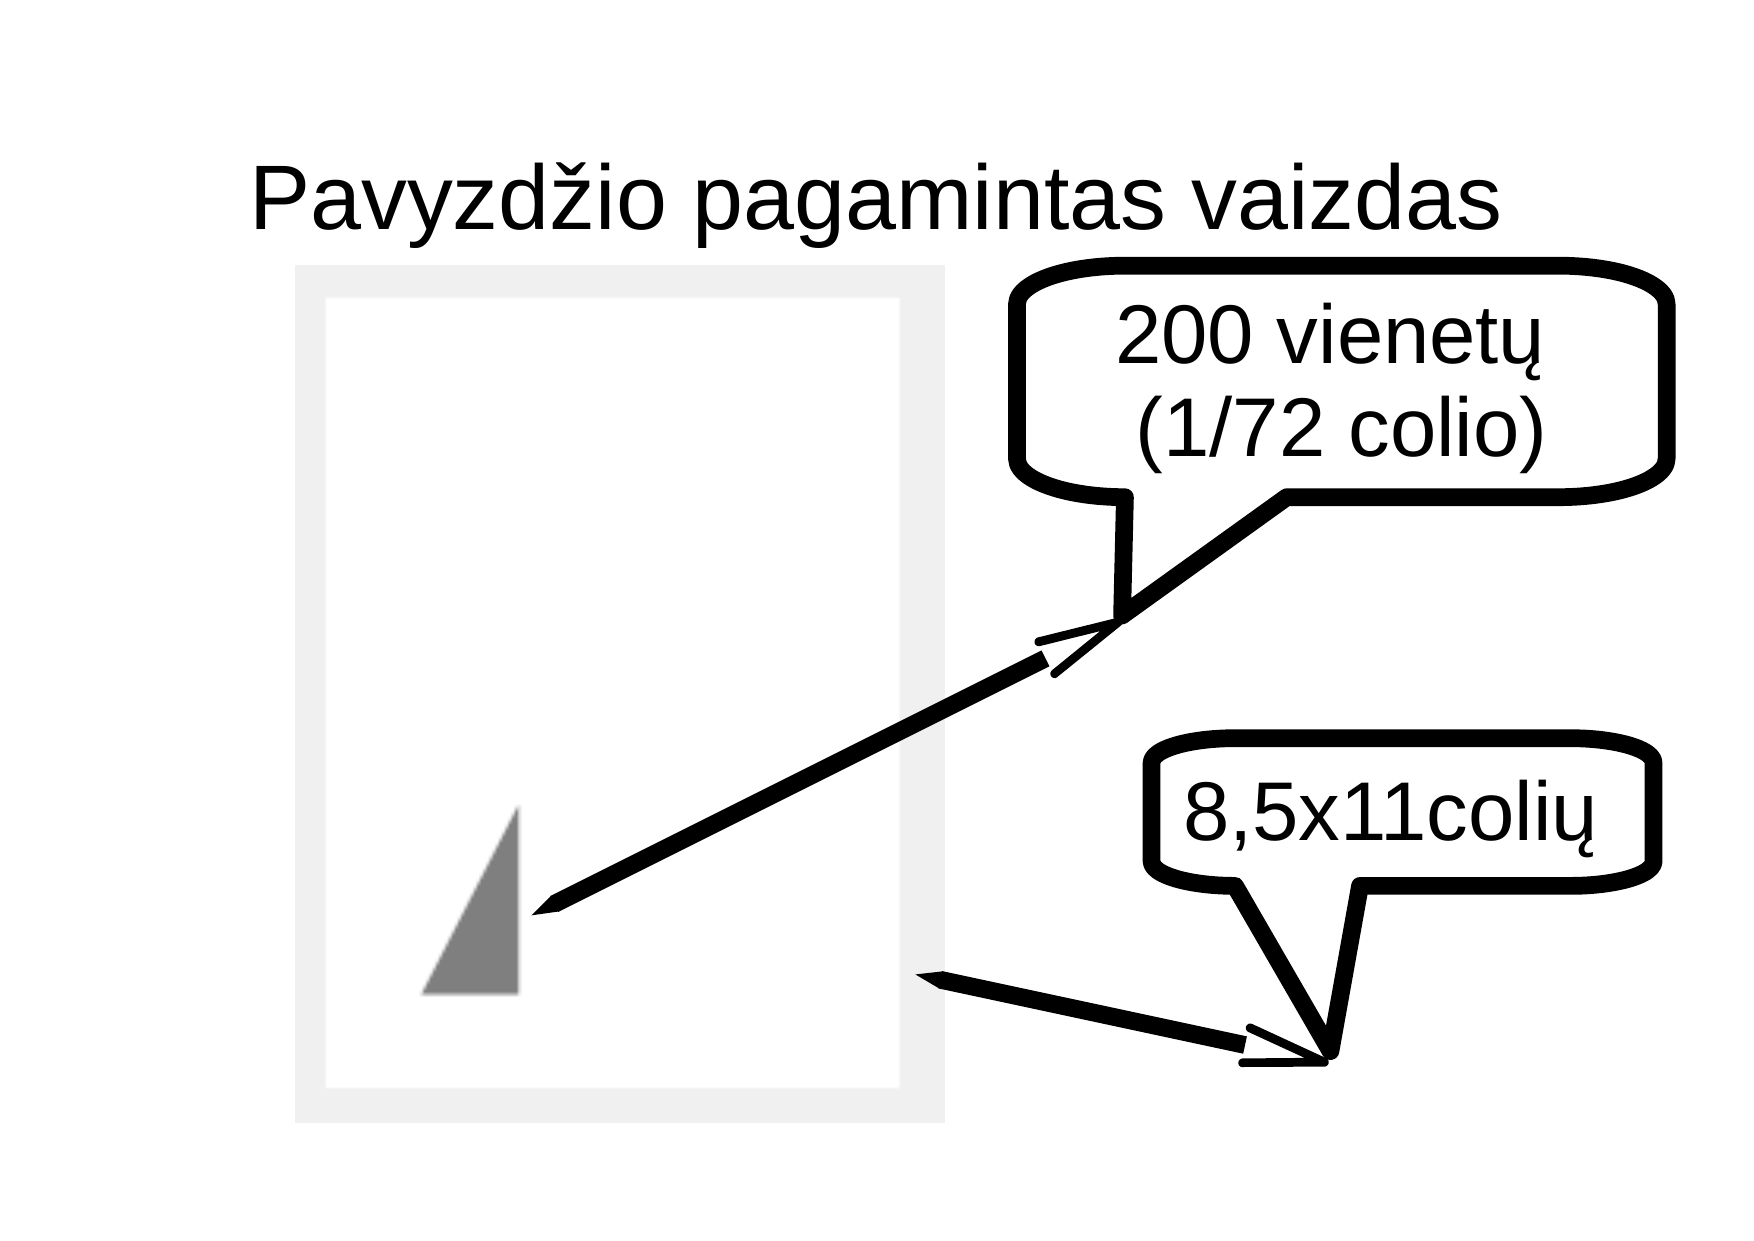

# Pavyzdžio pagamintas vaizdas
200 vienetų
(1/72 colio)
8,5x11colių